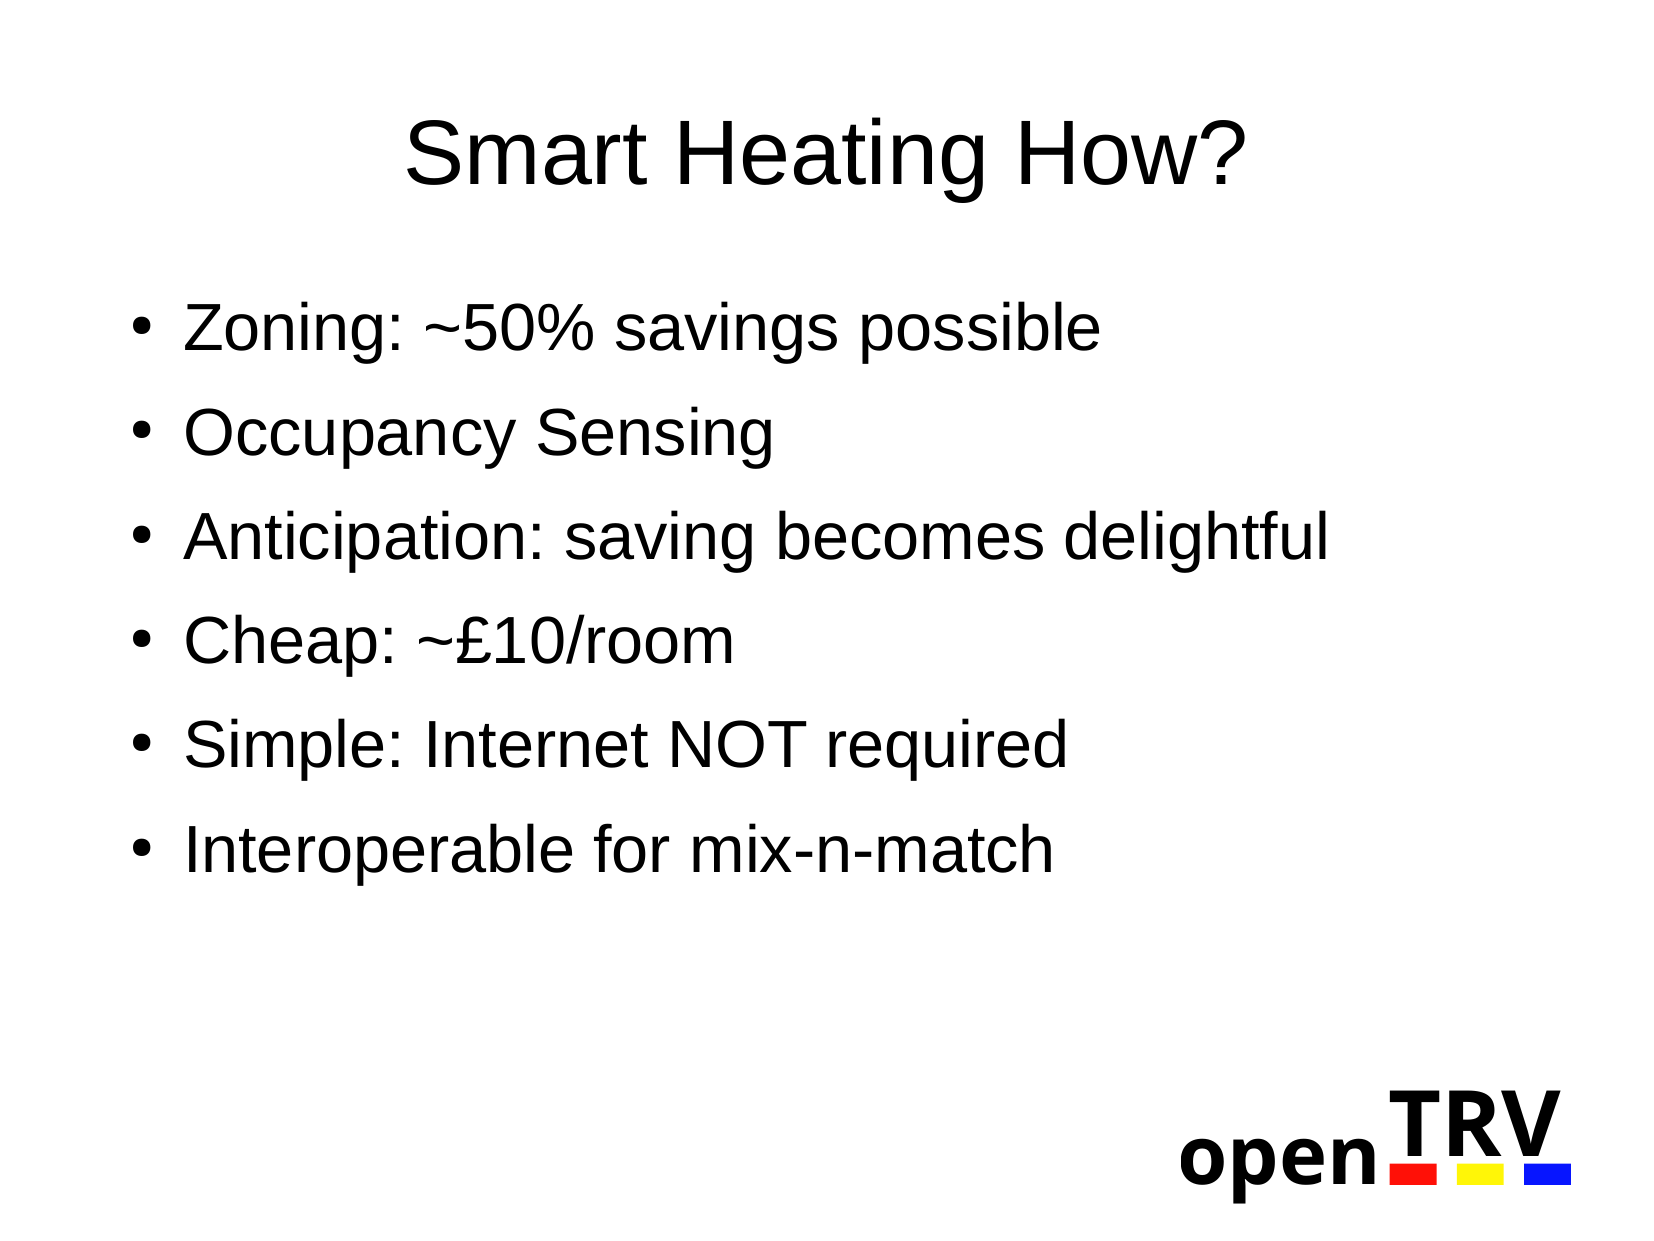

# Smart Heating How?
Zoning: ~50% savings possible
Occupancy Sensing
Anticipation: saving becomes delightful
Cheap: ~£10/room
Simple: Internet NOT required
Interoperable for mix-n-match